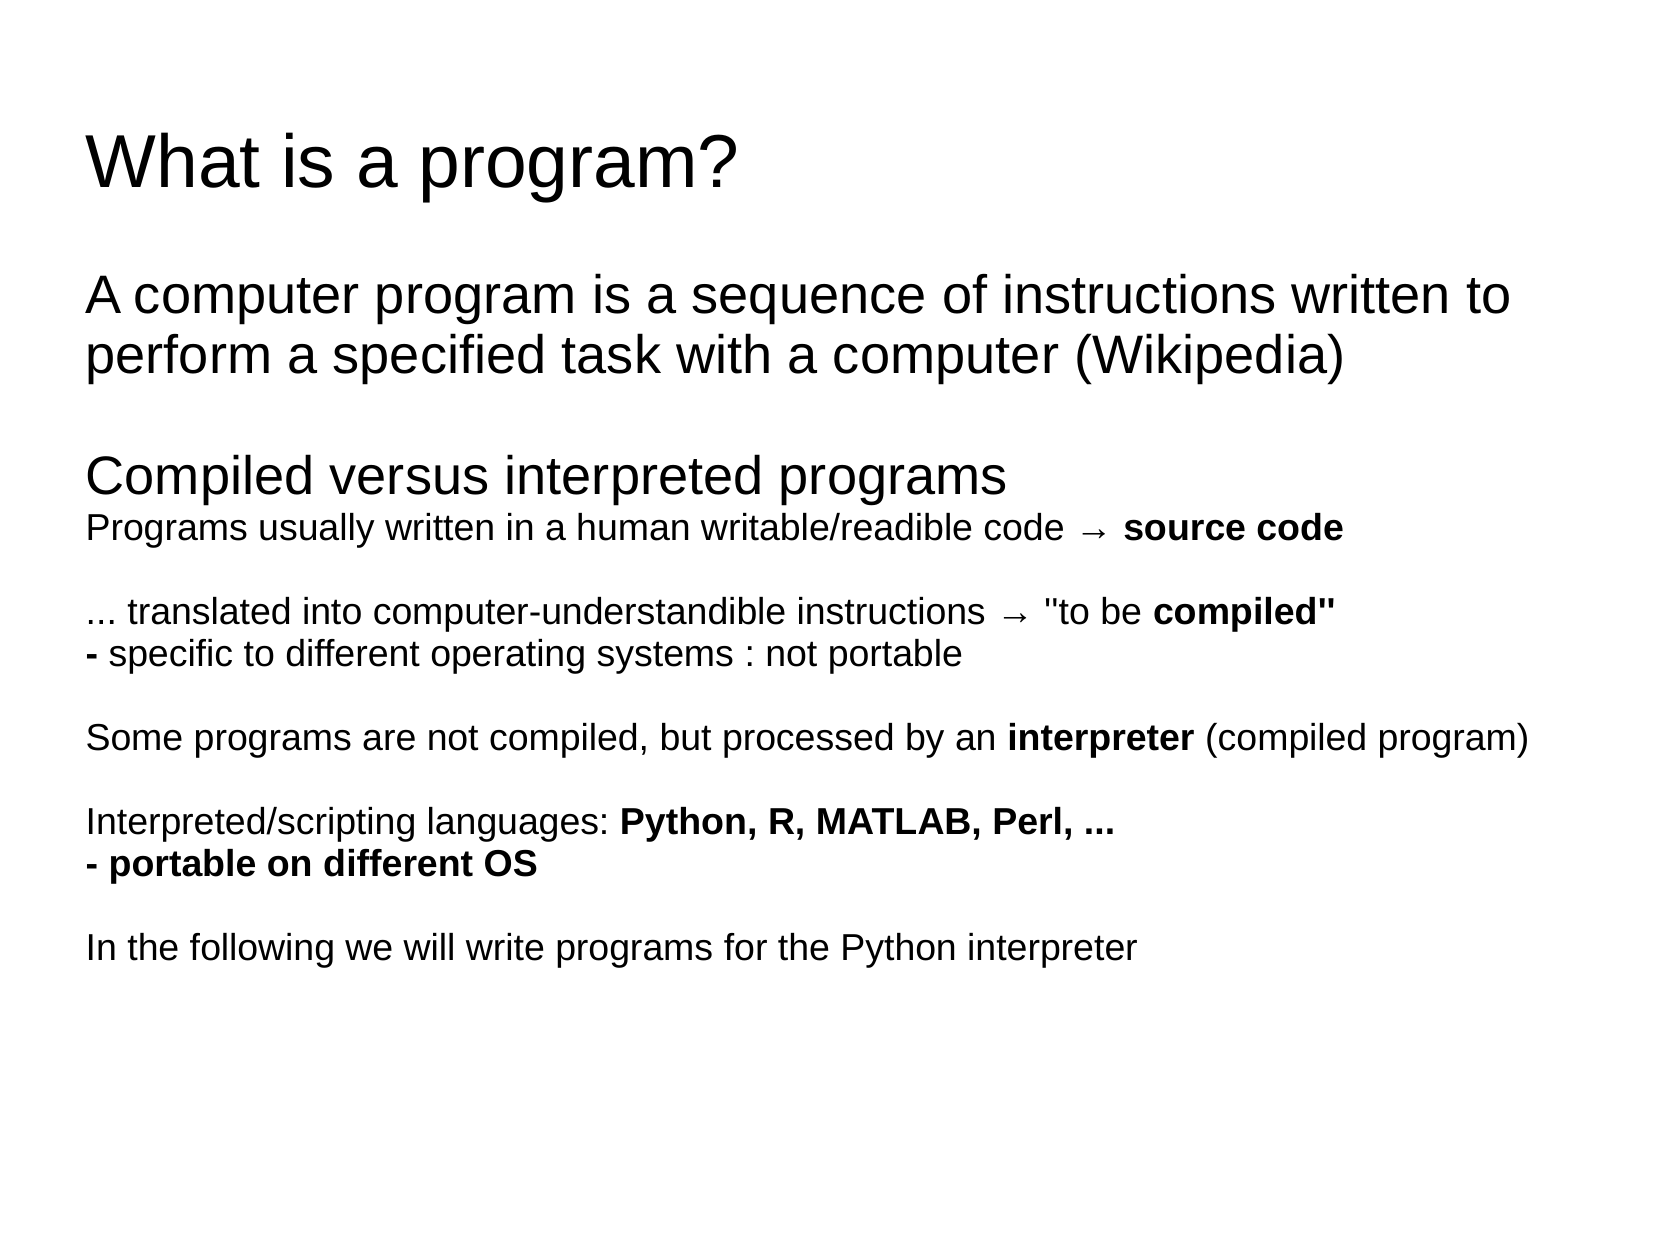

What is a program?
A computer program is a sequence of instructions written to perform a specified task with a computer (Wikipedia)
Compiled versus interpreted programs
Programs usually written in a human writable/readible code → source code
... translated into computer-understandible instructions → ''to be compiled''
- specific to different operating systems : not portable
Some programs are not compiled, but processed by an interpreter (compiled program)
Interpreted/scripting languages: Python, R, MATLAB, Perl, ...
- portable on different OS
In the following we will write programs for the Python interpreter